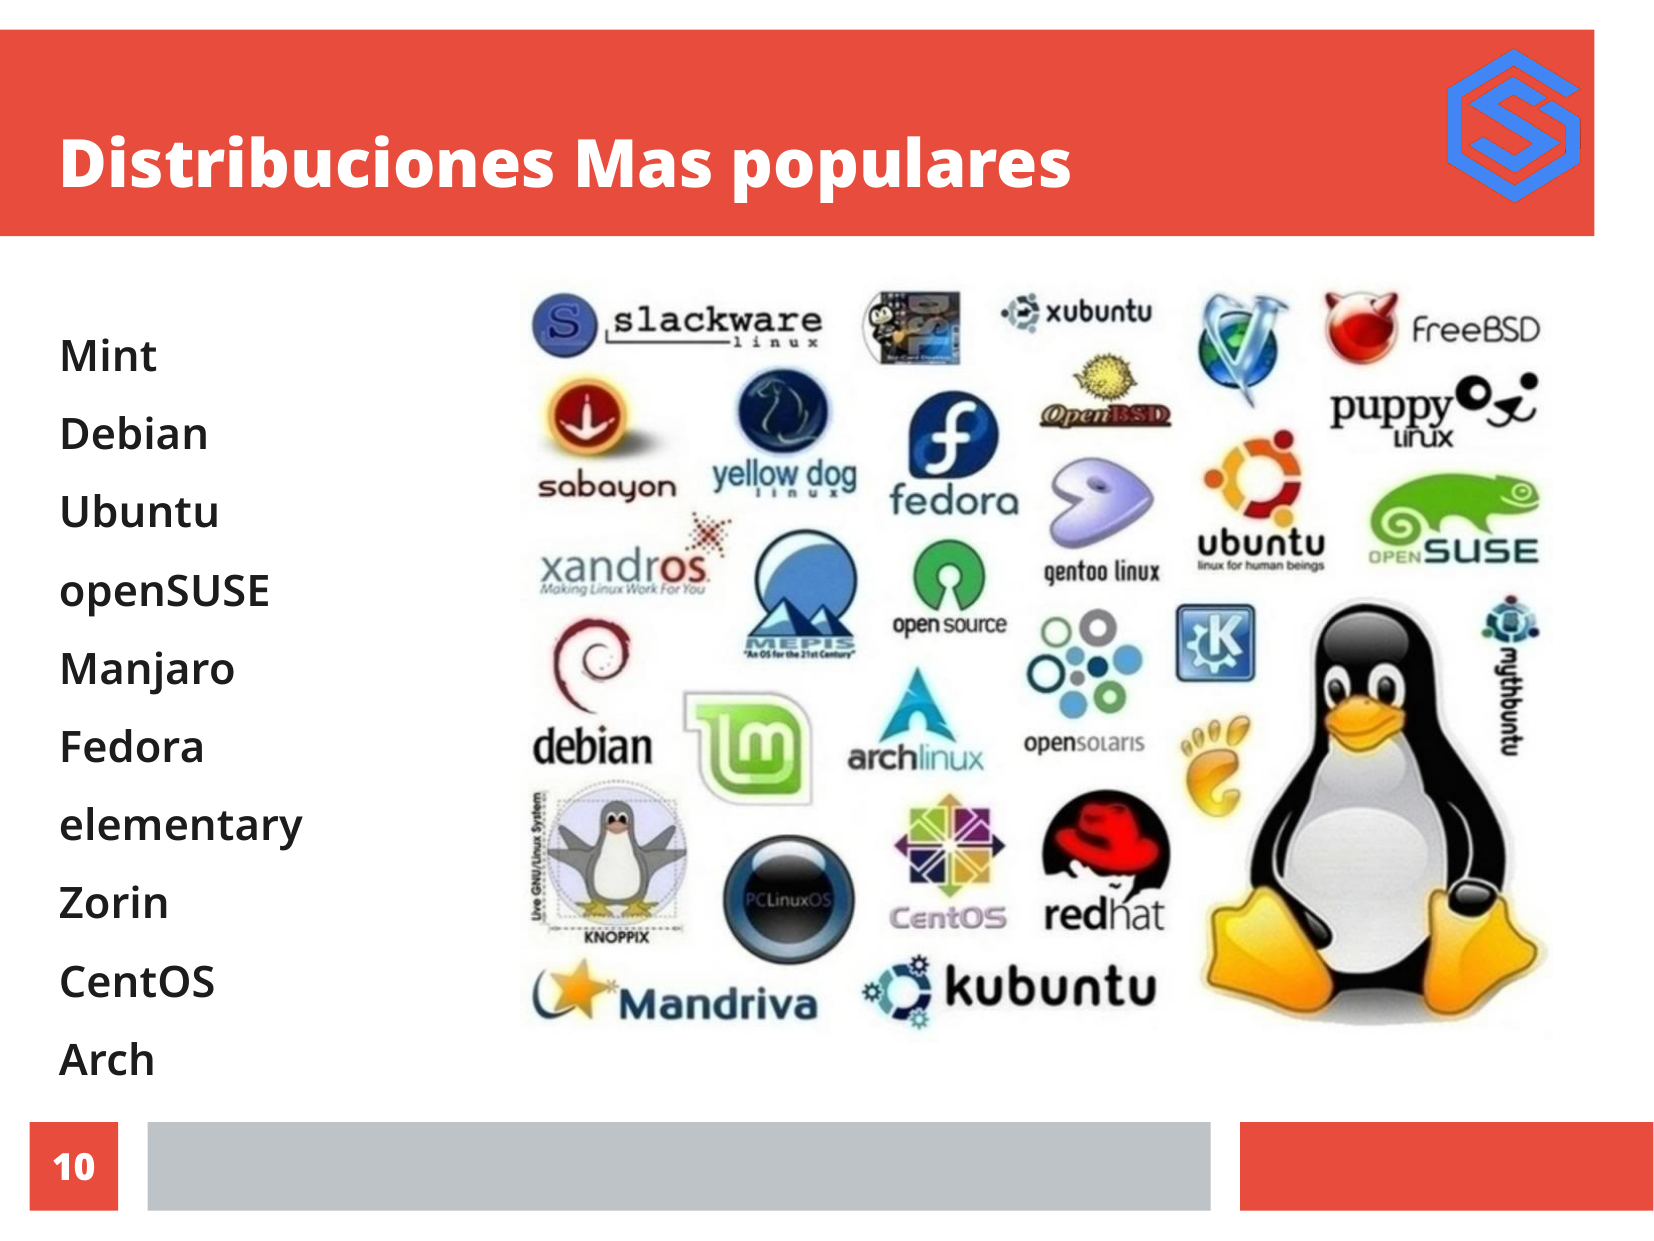

# Distribuciones Mas populares
Mint
Debian
Ubuntu
openSUSE
Manjaro
Fedora
elementary
Zorin
CentOS
Arch
10